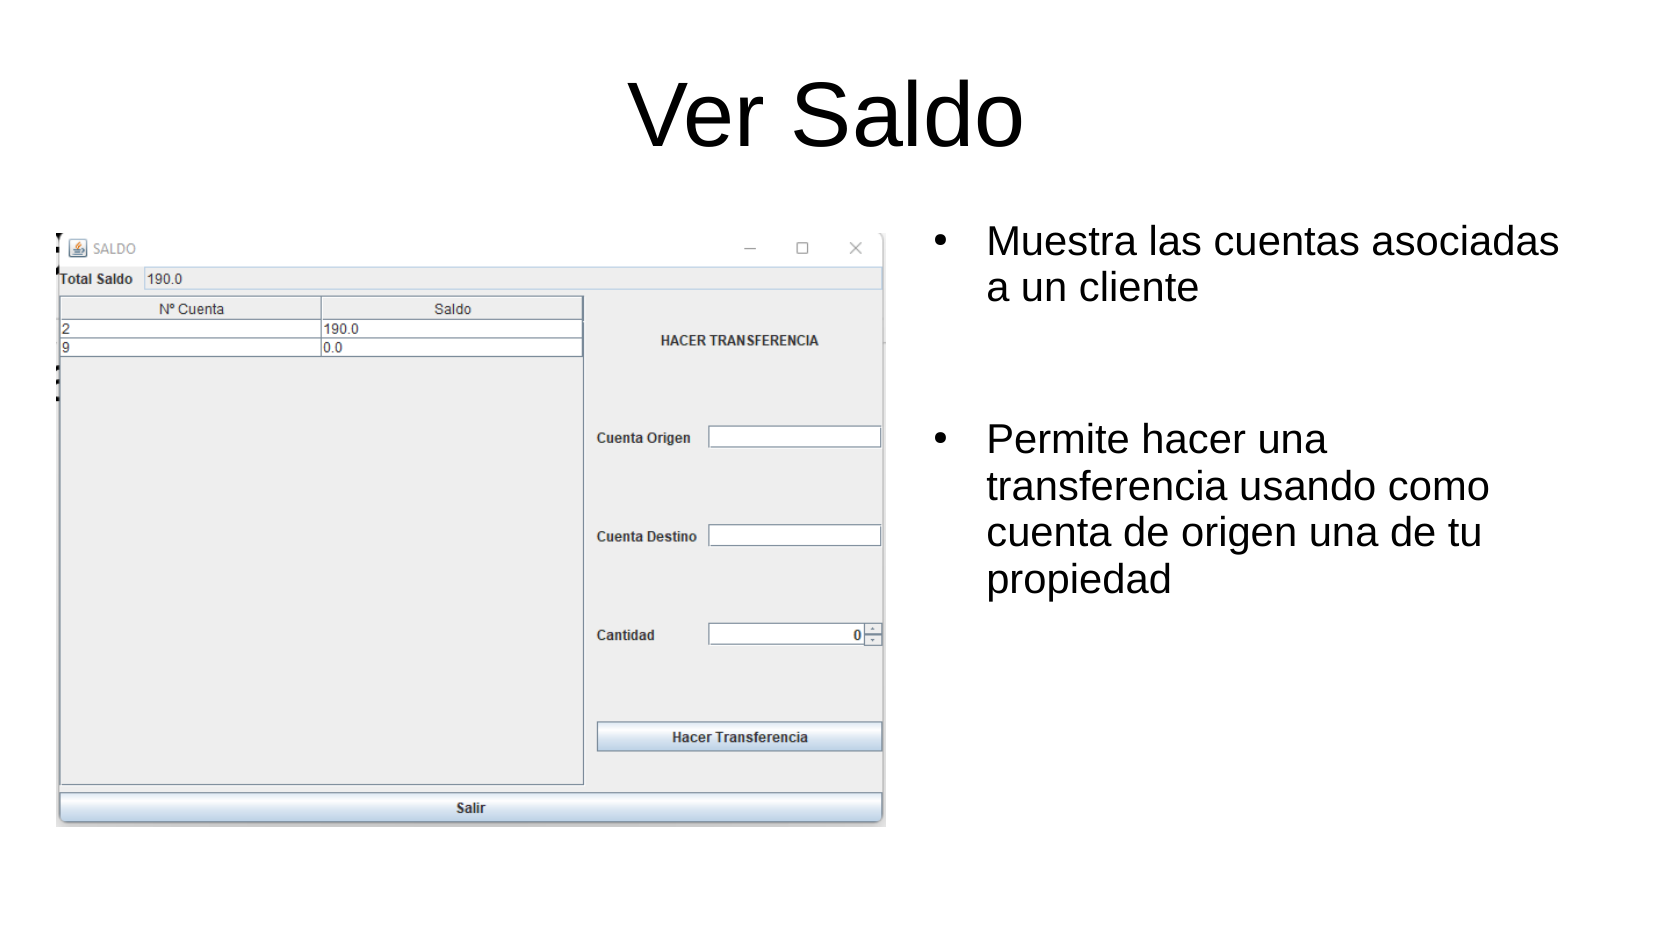

# Ver Saldo
Muestra las cuentas asociadas a un cliente
Permite hacer una transferencia usando como cuenta de origen una de tu propiedad